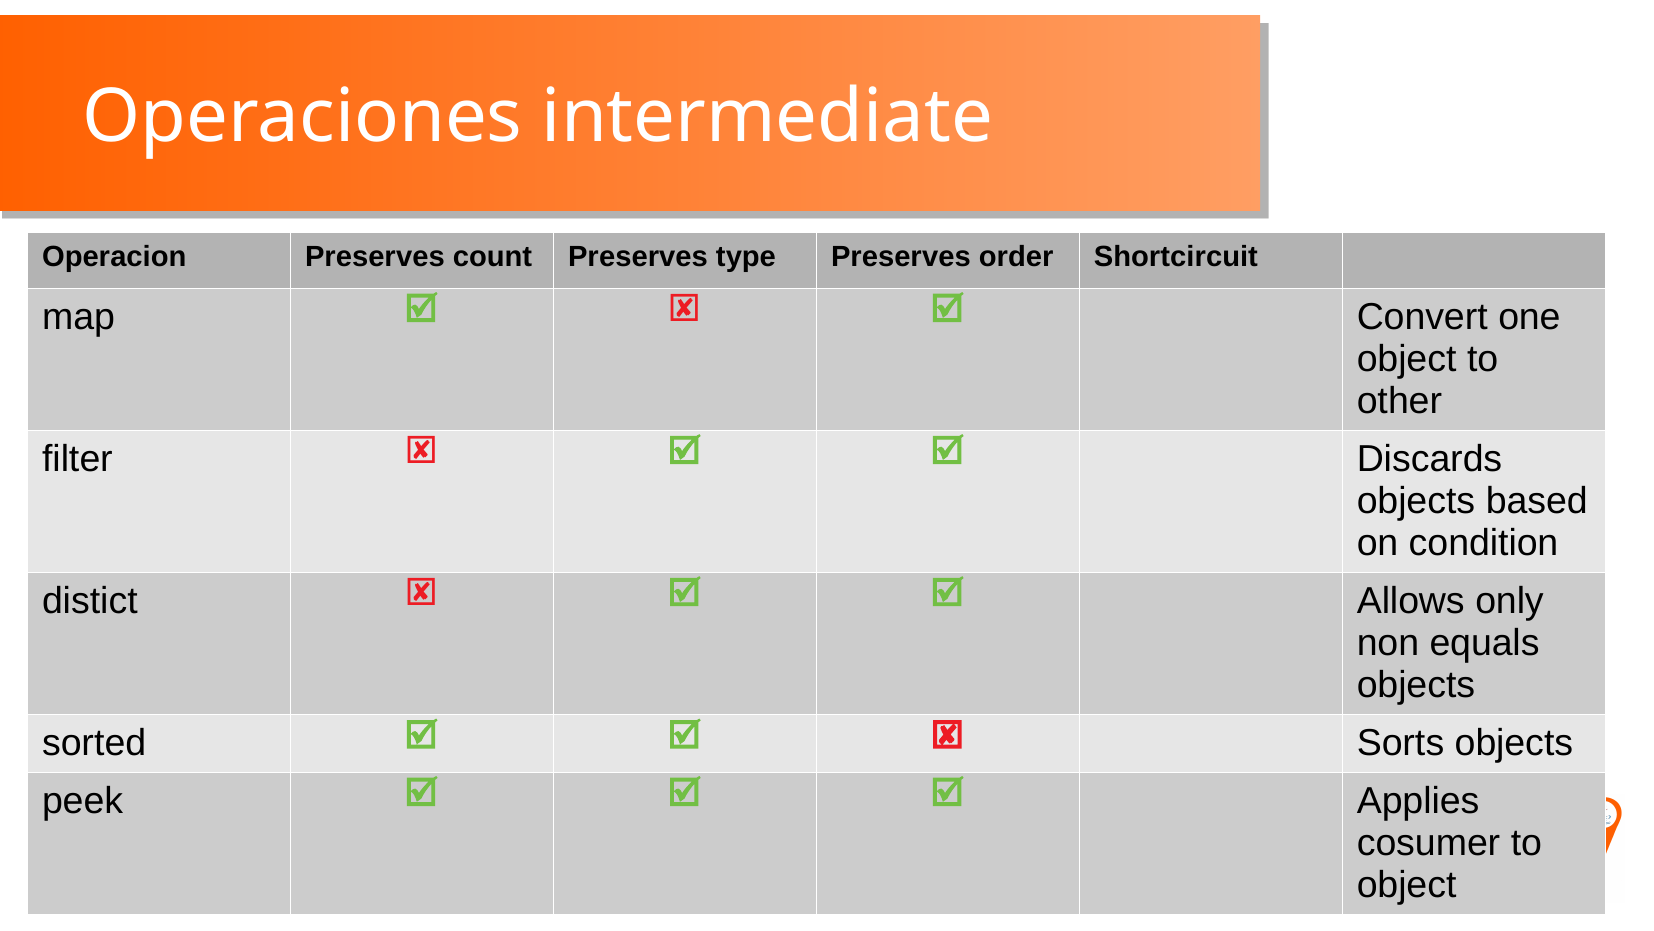

# Operaciones intermediate
| Operacion | Preserves count | Preserves type | Preserves order | Shortcircuit | |
| --- | --- | --- | --- | --- | --- |
| map |  |  |  | | Convert one object to other |
| filter |  |  |  | | Discards objects based on condition |
| distict |  |  |  | | Allows only non equals objects |
| sorted |  |  |  | | Sorts objects |
| peek |  |  |  | | Applies cosumer to object |